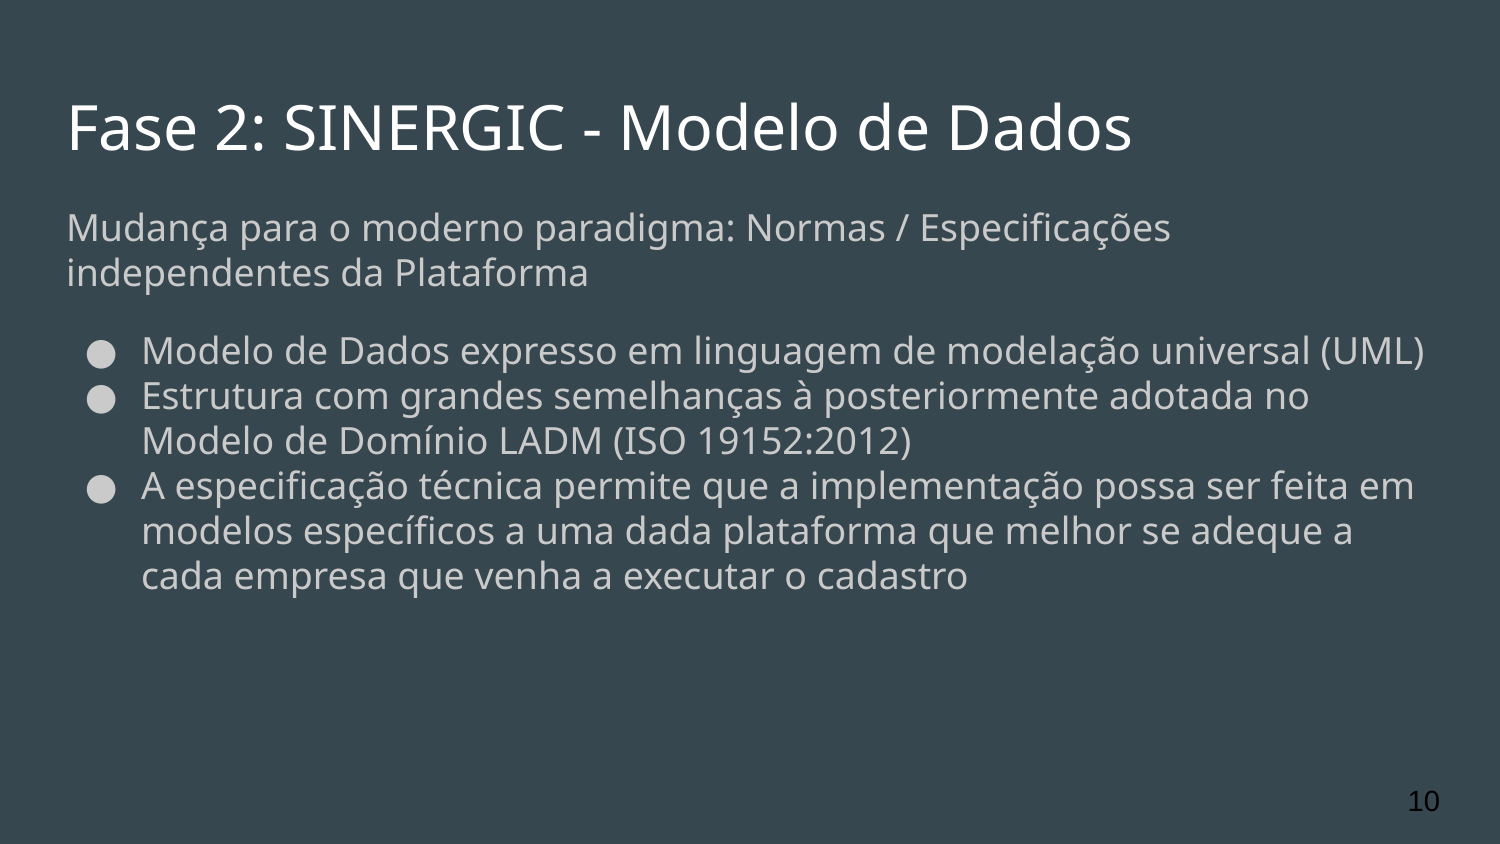

# Fase 2: SINERGIC - Modelo de Dados
Mudança para o moderno paradigma: Normas / Especificações independentes da Plataforma
Modelo de Dados expresso em linguagem de modelação universal (UML)
Estrutura com grandes semelhanças à posteriormente adotada no Modelo de Domínio LADM (ISO 19152:2012)
A especificação técnica permite que a implementação possa ser feita em modelos específicos a uma dada plataforma que melhor se adeque a cada empresa que venha a executar o cadastro